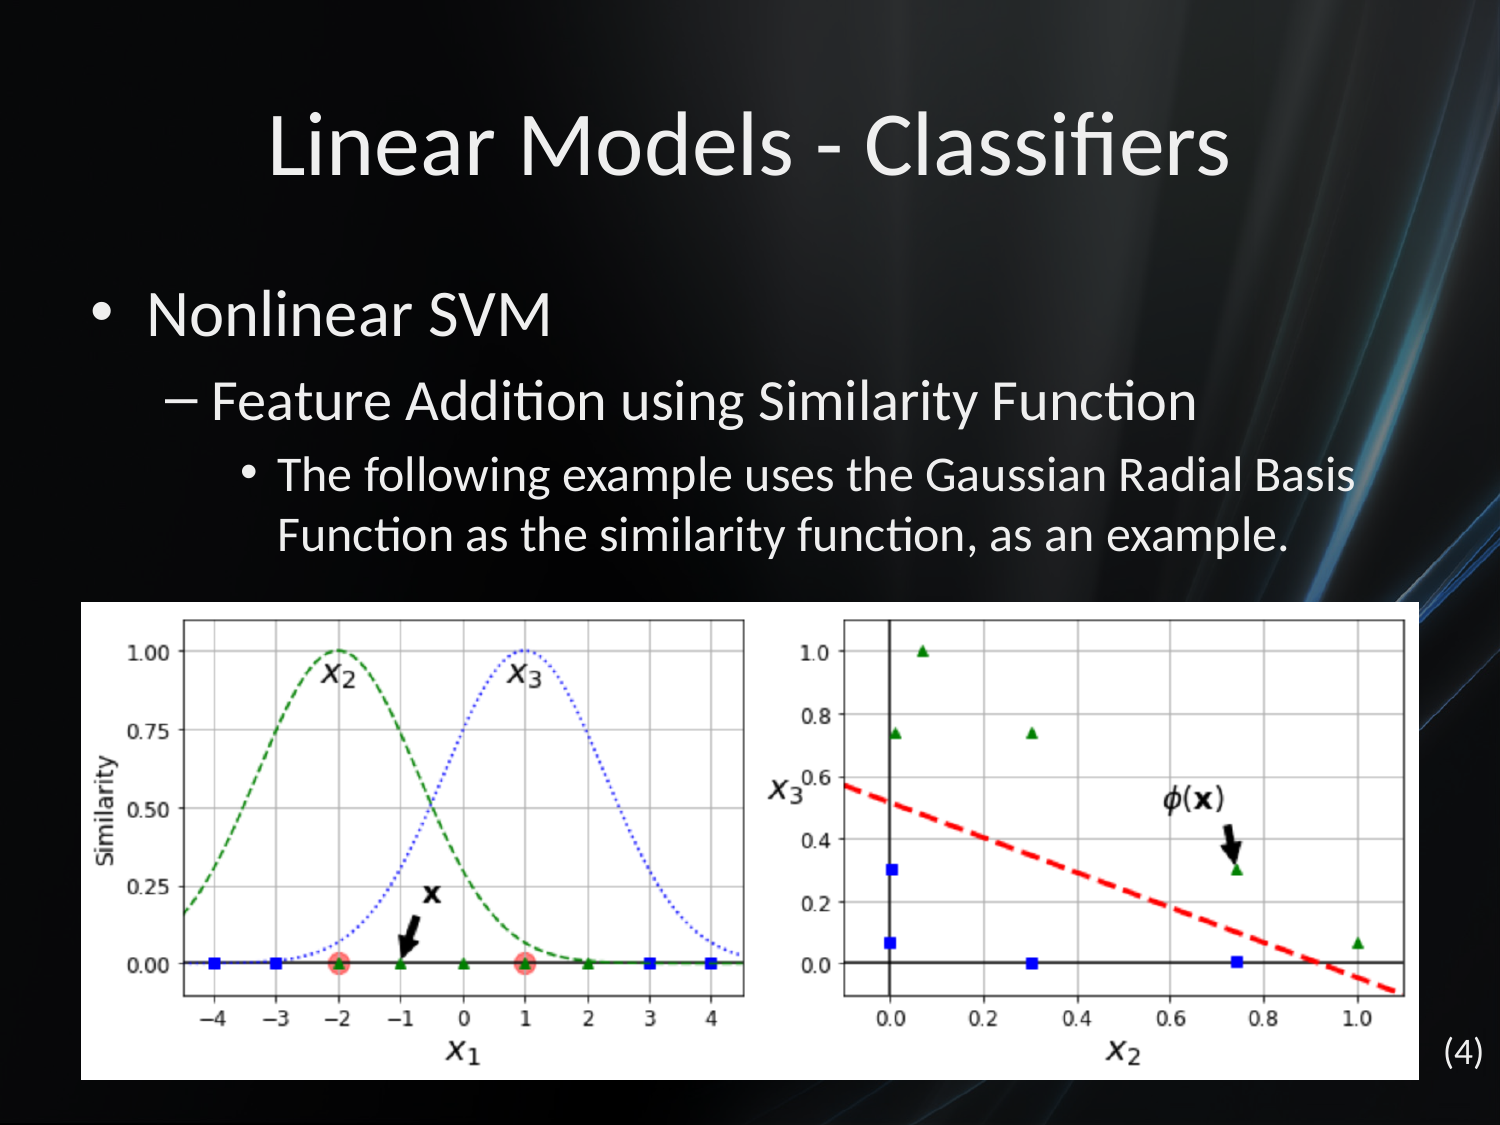

# Linear Models - Classifiers
Nonlinear SVM
Feature Addition using Similarity Function
The following example uses the Gaussian Radial Basis Function as the similarity function, as an example.
(4)